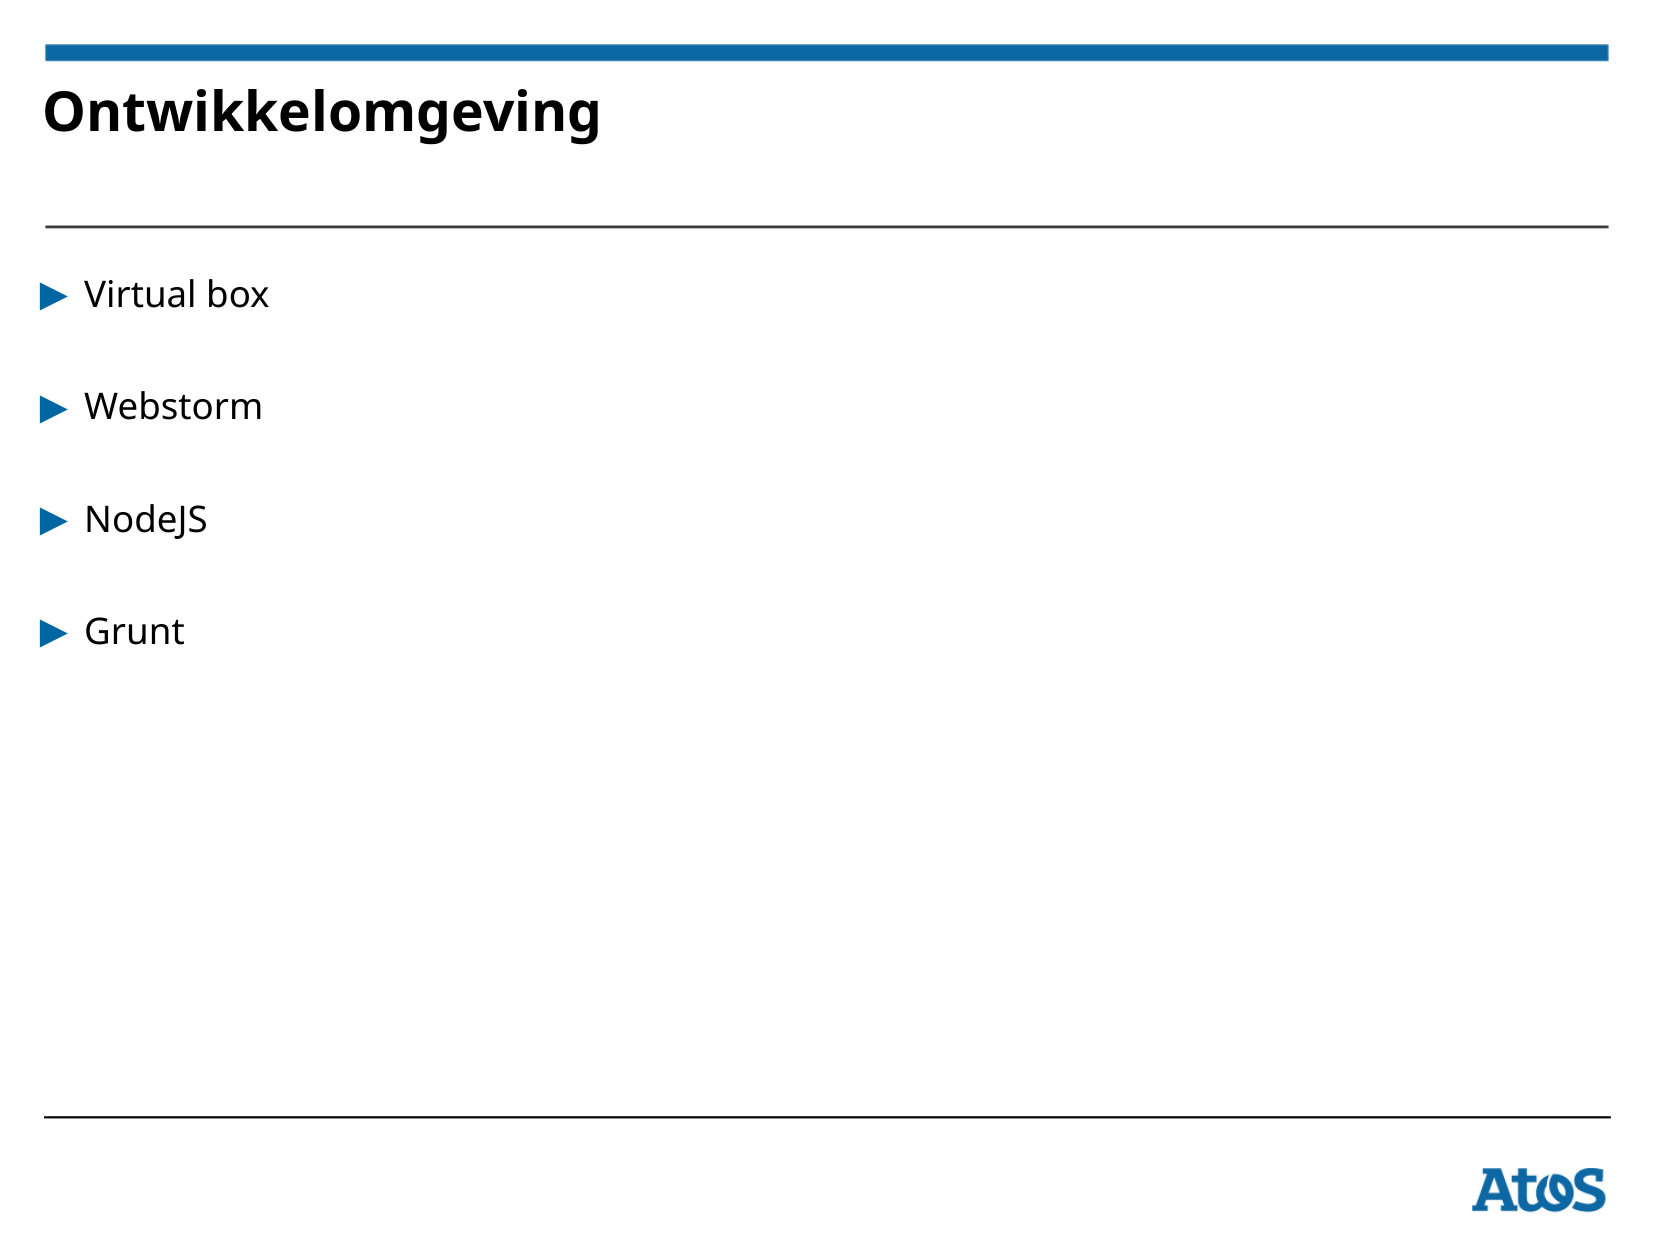

# Ontwikkelomgeving
Virtual box
Webstorm
NodeJS
Grunt